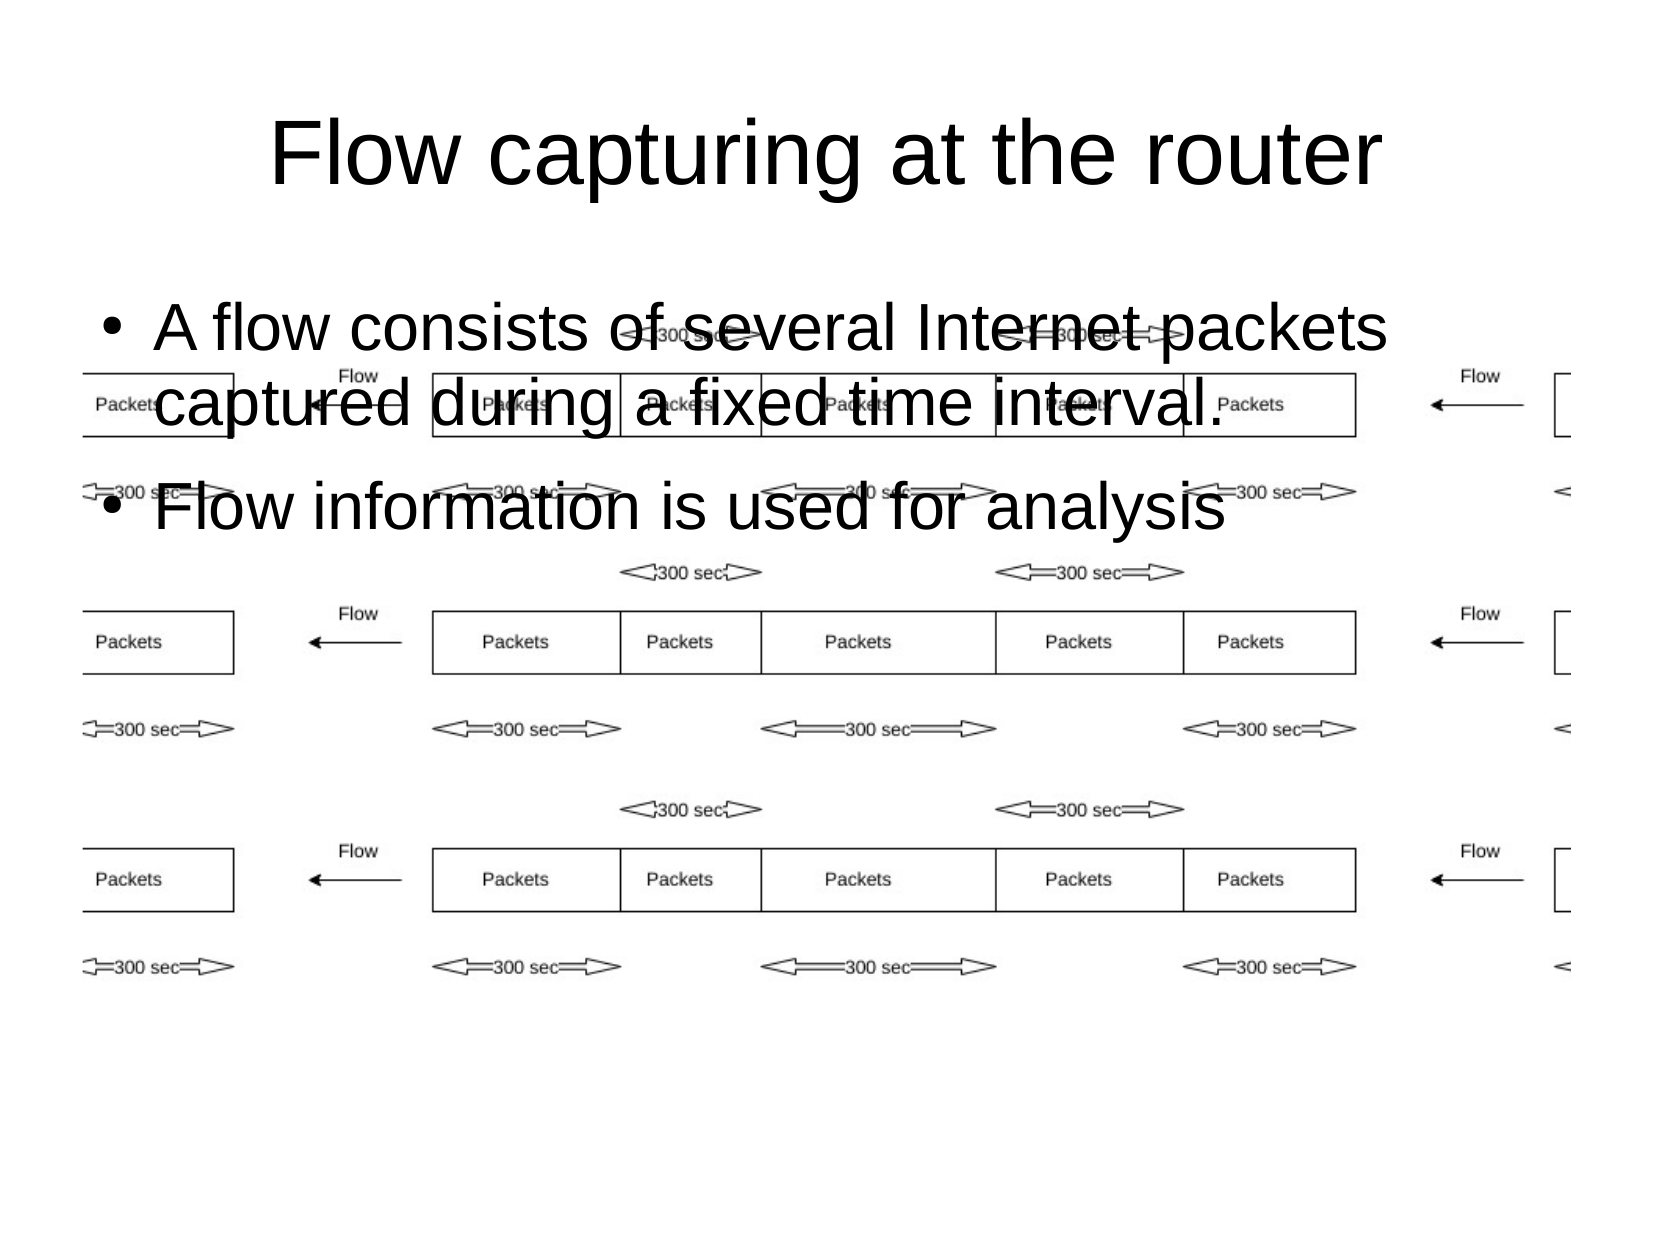

# Flow capturing at the router
A flow consists of several Internet packets captured during a fixed time interval.
Flow information is used for analysis